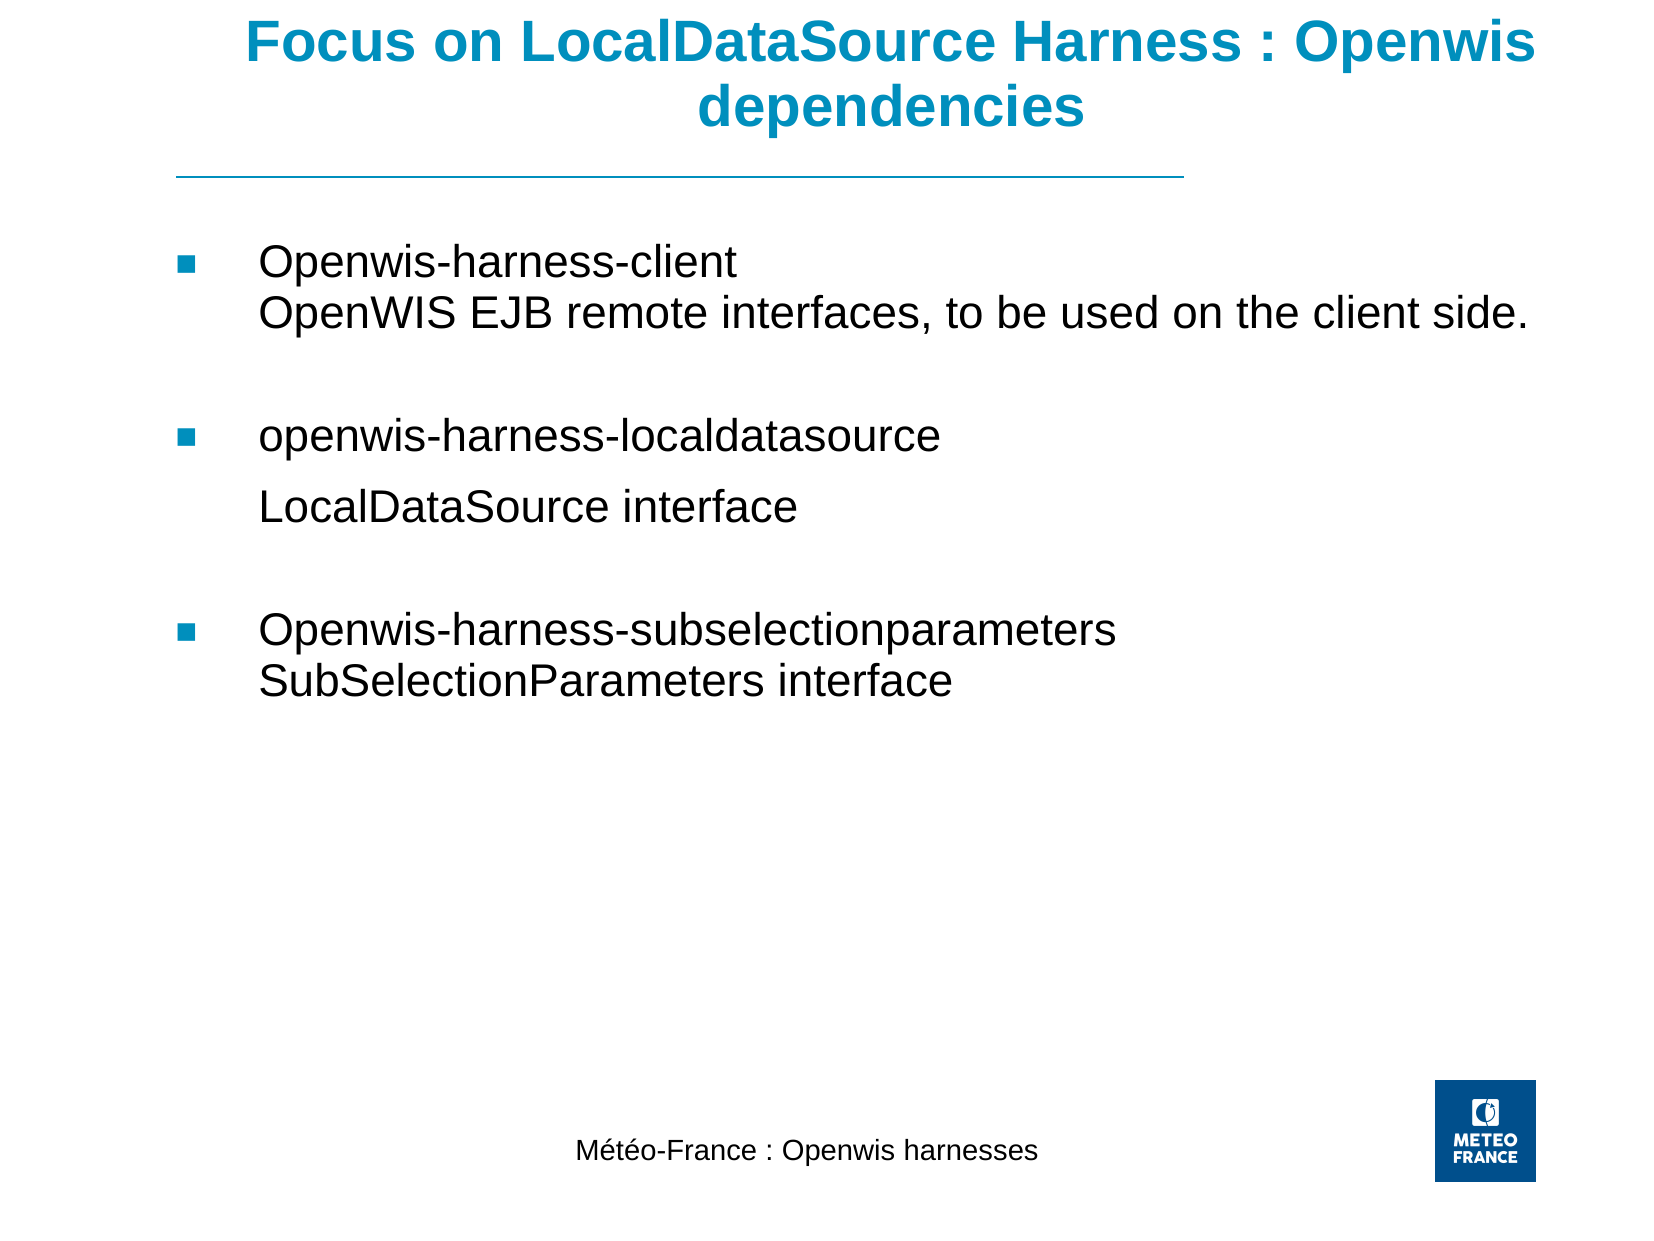

# Focus on LocalDataSource Harness : Openwis dependencies
Openwis-harness-client
OpenWIS EJB remote interfaces, to be used on the client side.
openwis-harness-localdatasource
LocalDataSource interface
Openwis-harness-subselectionparameters
SubSelectionParameters interface
Météo-France : Openwis harnesses